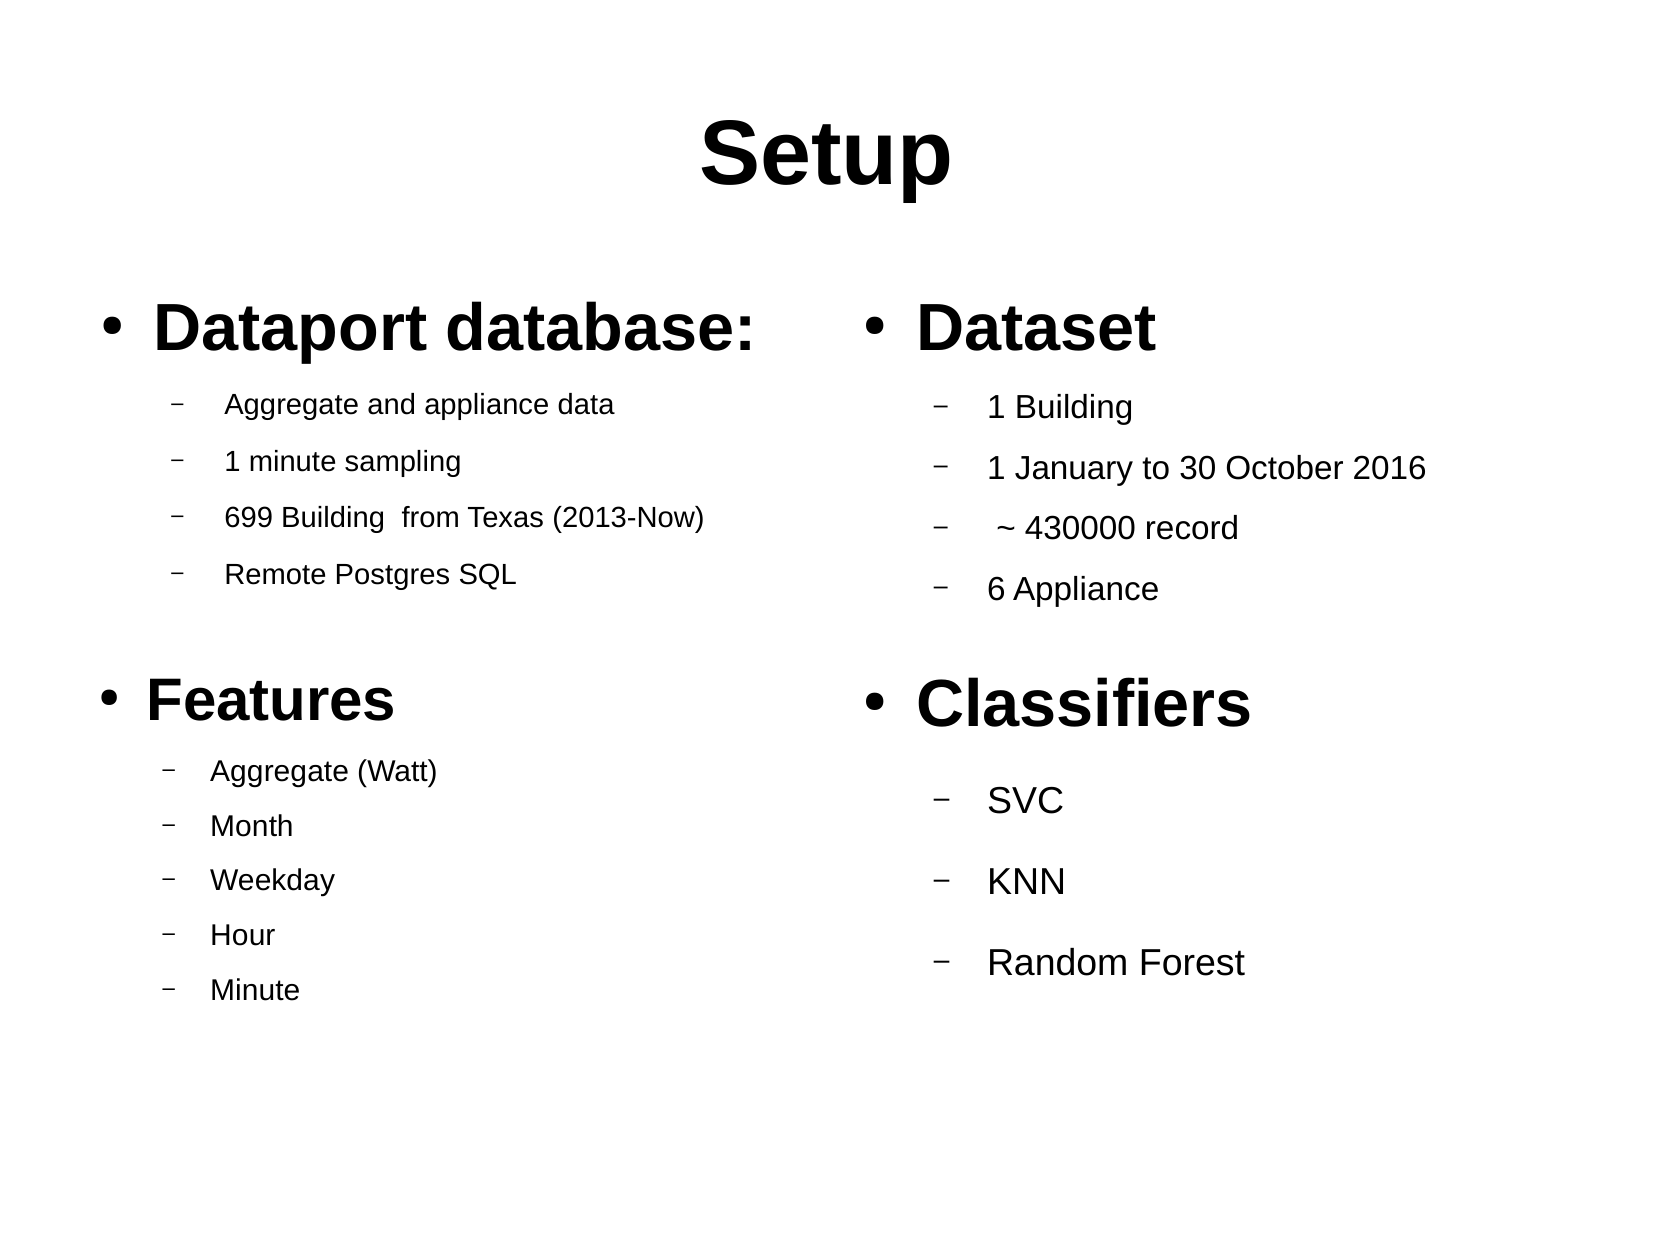

# Setup
Dataport database:
Aggregate and appliance data
1 minute sampling
699 Building from Texas (2013-Now)
Remote Postgres SQL
Dataset
1 Building
1 January to 30 October 2016
 ~ 430000 record
6 Appliance
Features
Aggregate (Watt)
Month
Weekday
Hour
Minute
Classifiers
SVC
KNN
Random Forest